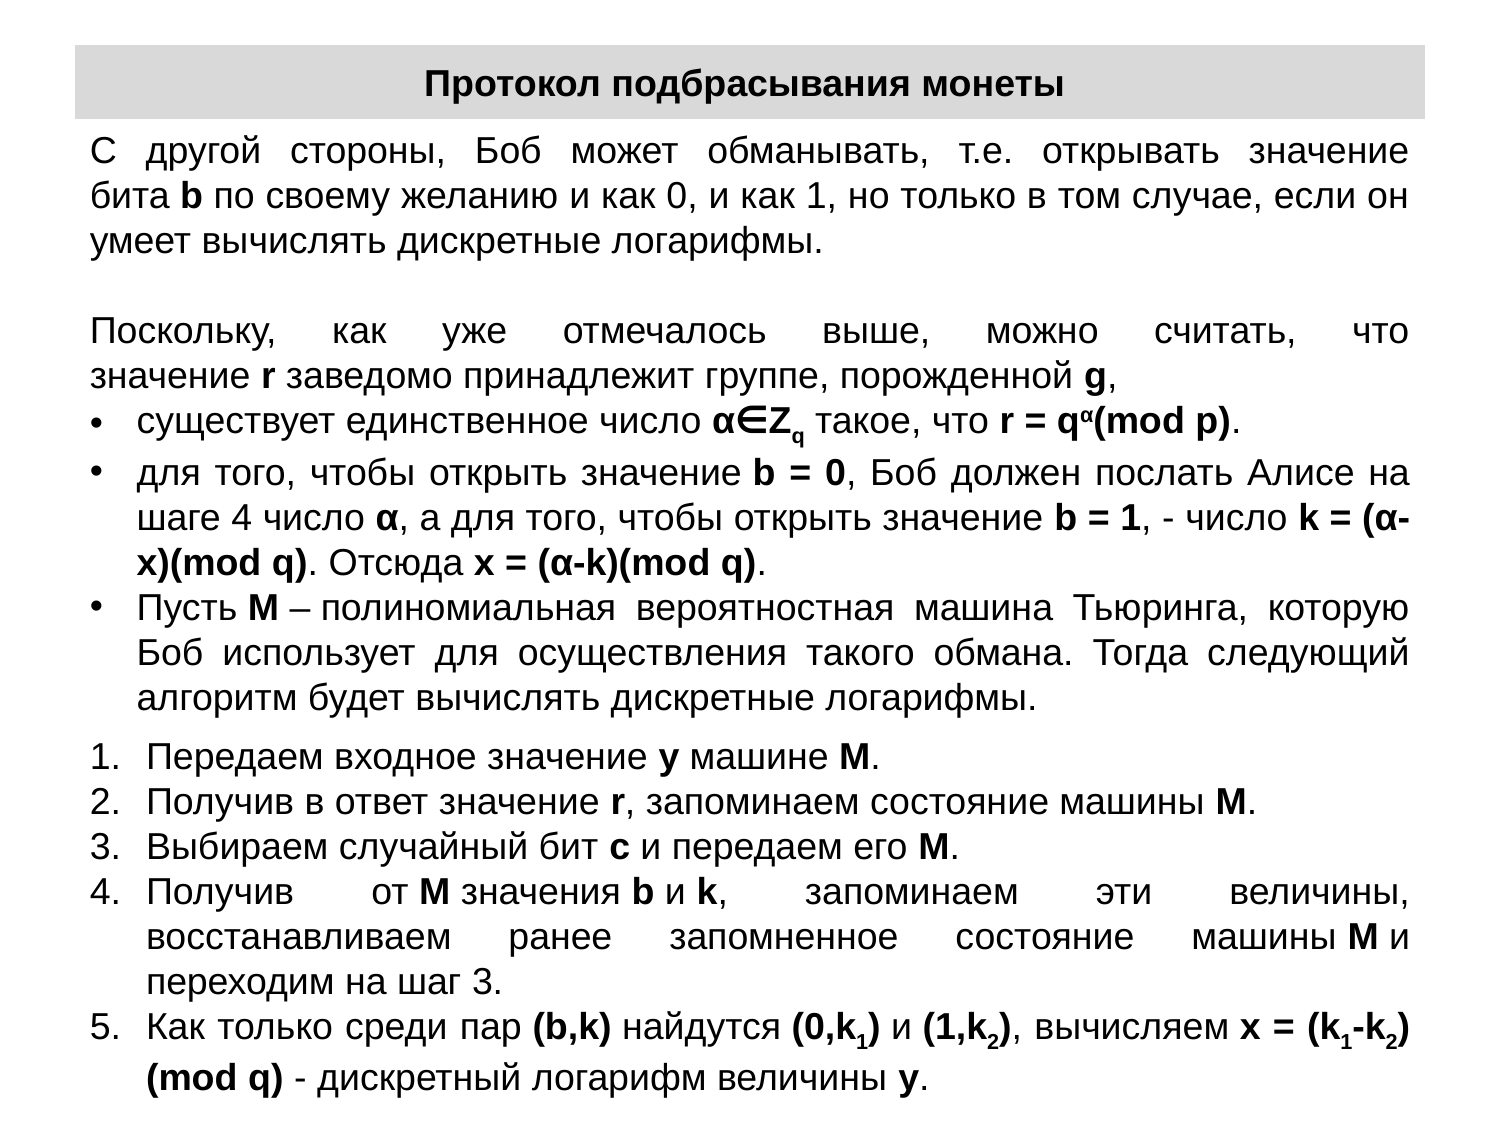

Протокол подбрасывания монеты
С другой стороны, Боб может обманывать, т.е. открывать значение бита b по своему желанию и как 0, и как 1, но только в том случае, если он умеет вычислять дискретные логарифмы.
Поскольку, как уже отмечалось выше, можно считать, что значение r заведомо принадлежит группе, порожденной g,
существует единственное число α∈Zq такое, что r = qα(mod p).
для того, чтобы открыть значение b = 0, Боб должен послать Алисе на шаге 4 число α, а для того, чтобы открыть значение b = 1, - число k = (α-x)(mod q). Отсюда x = (α-k)(mod q).
Пусть M – полиномиальная вероятностная машина Тьюринга, которую Боб использует для осуществления такого обмана. Тогда следующий алгоритм будет вычислять дискретные логарифмы.
Передаем входное значение y машине M.
Получив в ответ значение r, запоминаем состояние машины M.
Выбираем случайный бит c и передаем его M.
Получив от M значения b и k, запоминаем эти величины, восстанавливаем ранее запомненное состояние машины M и переходим на шаг 3.
Как только среди пар (b,k) найдутся (0,k1) и (1,k2), вычисляем x = (k1-k2)(mod q) - дискретный логарифм величины y.